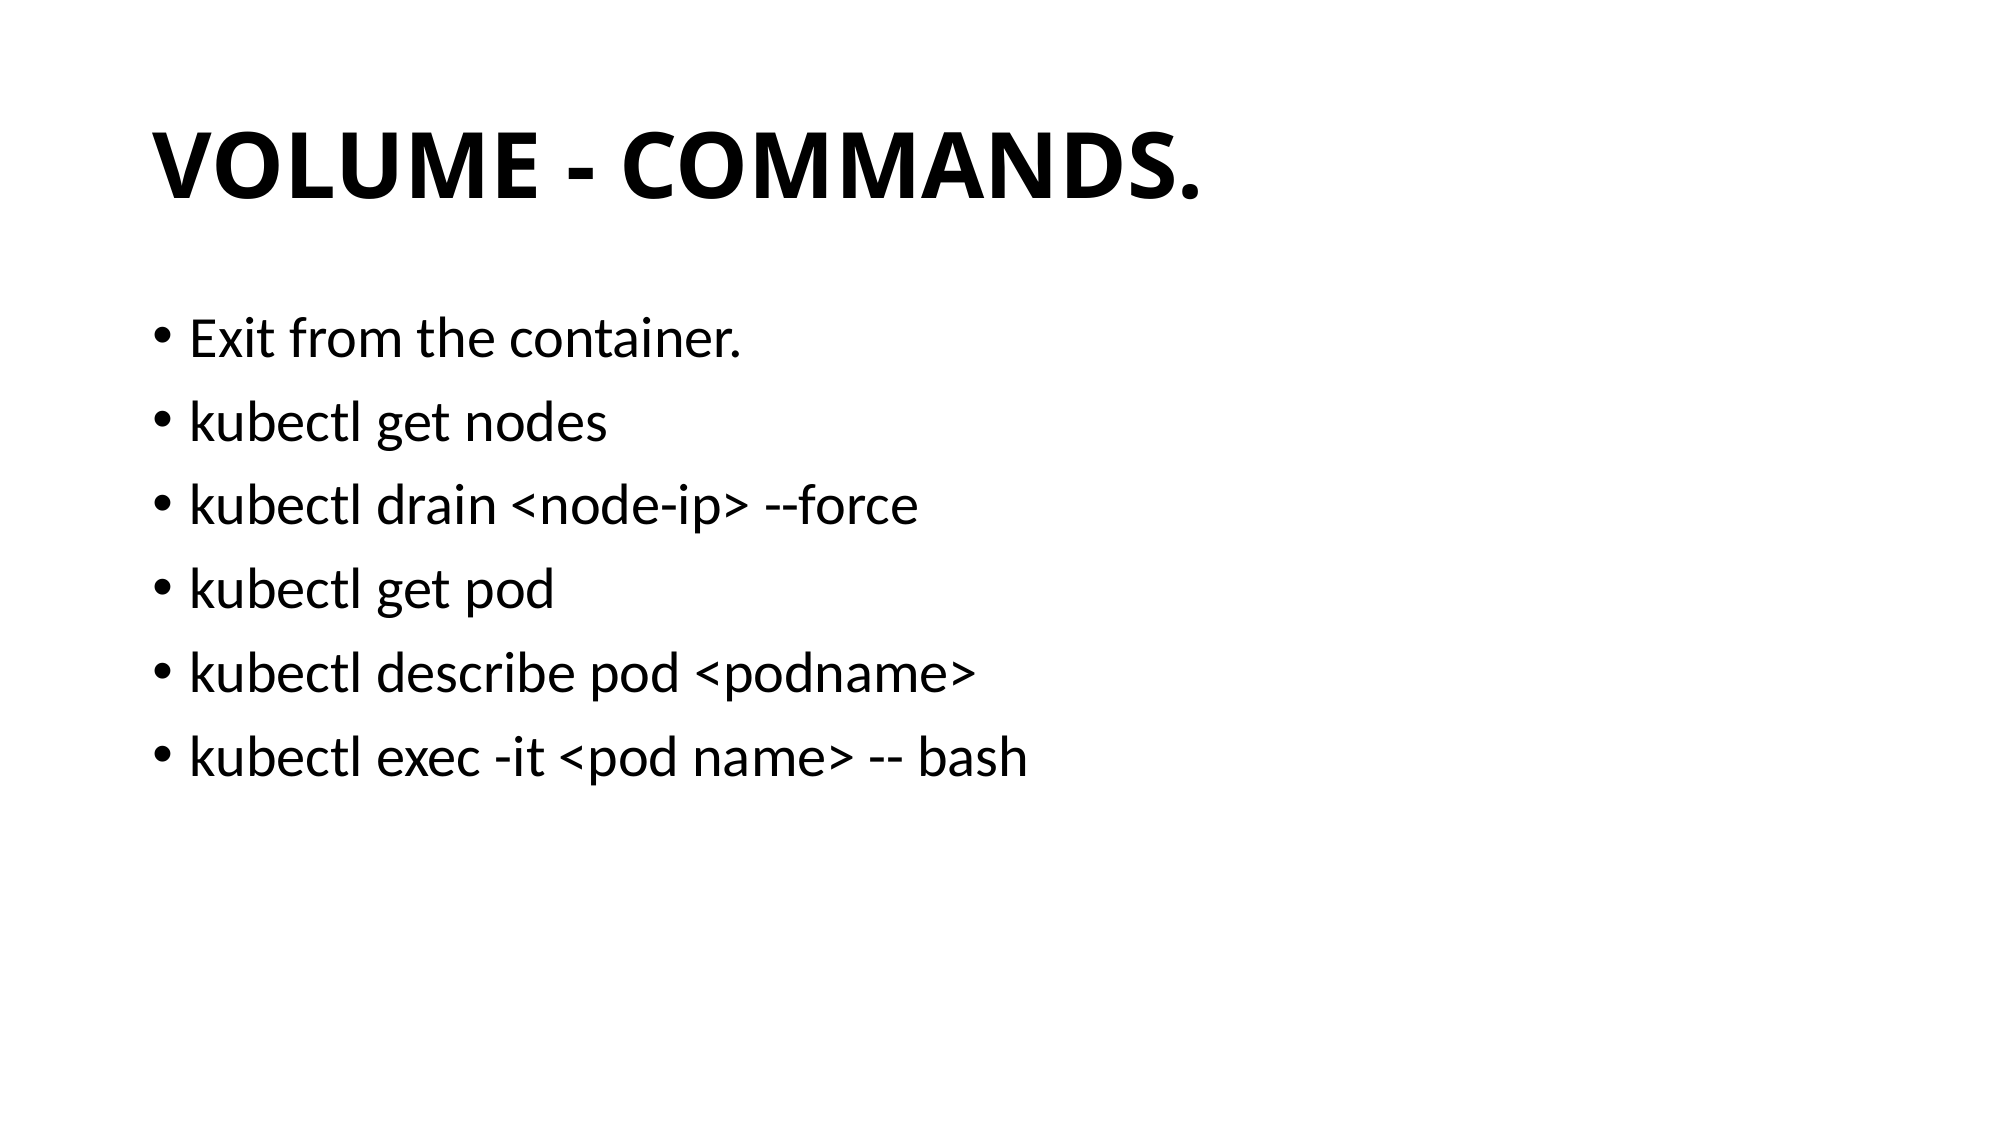

# VOLUME - COMMANDS.
Exit from the container.
kubectl get nodes
kubectl drain <node-ip> --force
kubectl get pod
kubectl describe pod <podname>
kubectl exec -it <pod name> -- bash